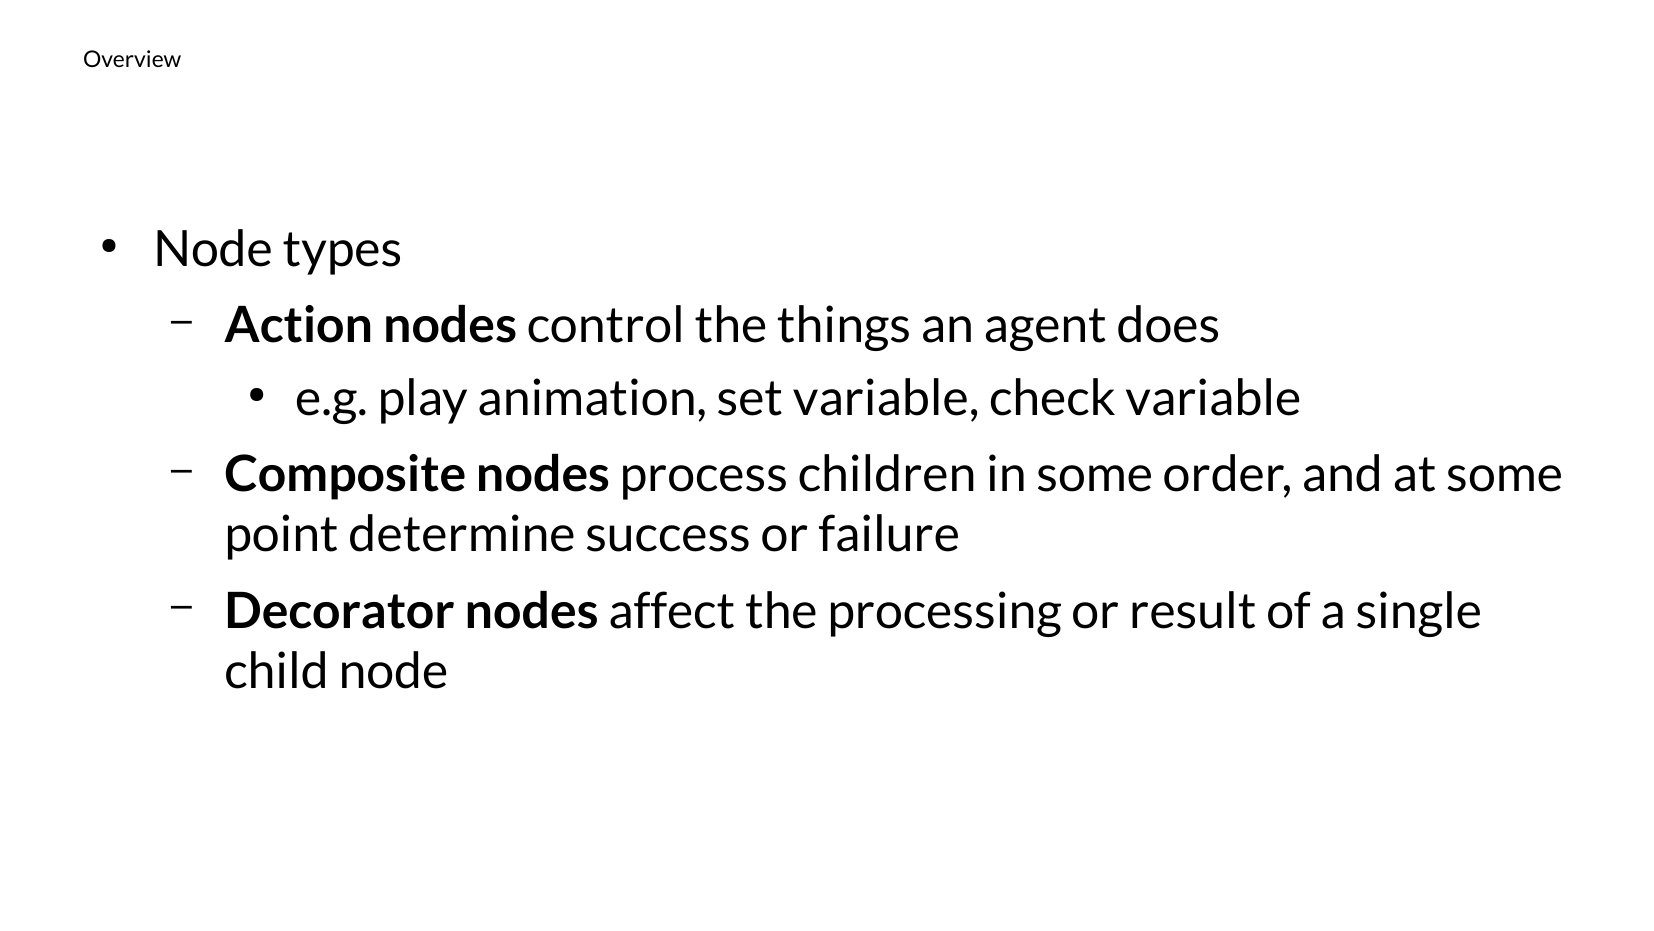

# Overview
Node types
Action nodes control the things an agent does
e.g. play animation, set variable, check variable
Composite nodes process children in some order, and at some point determine success or failure
Decorator nodes affect the processing or result of a single child node